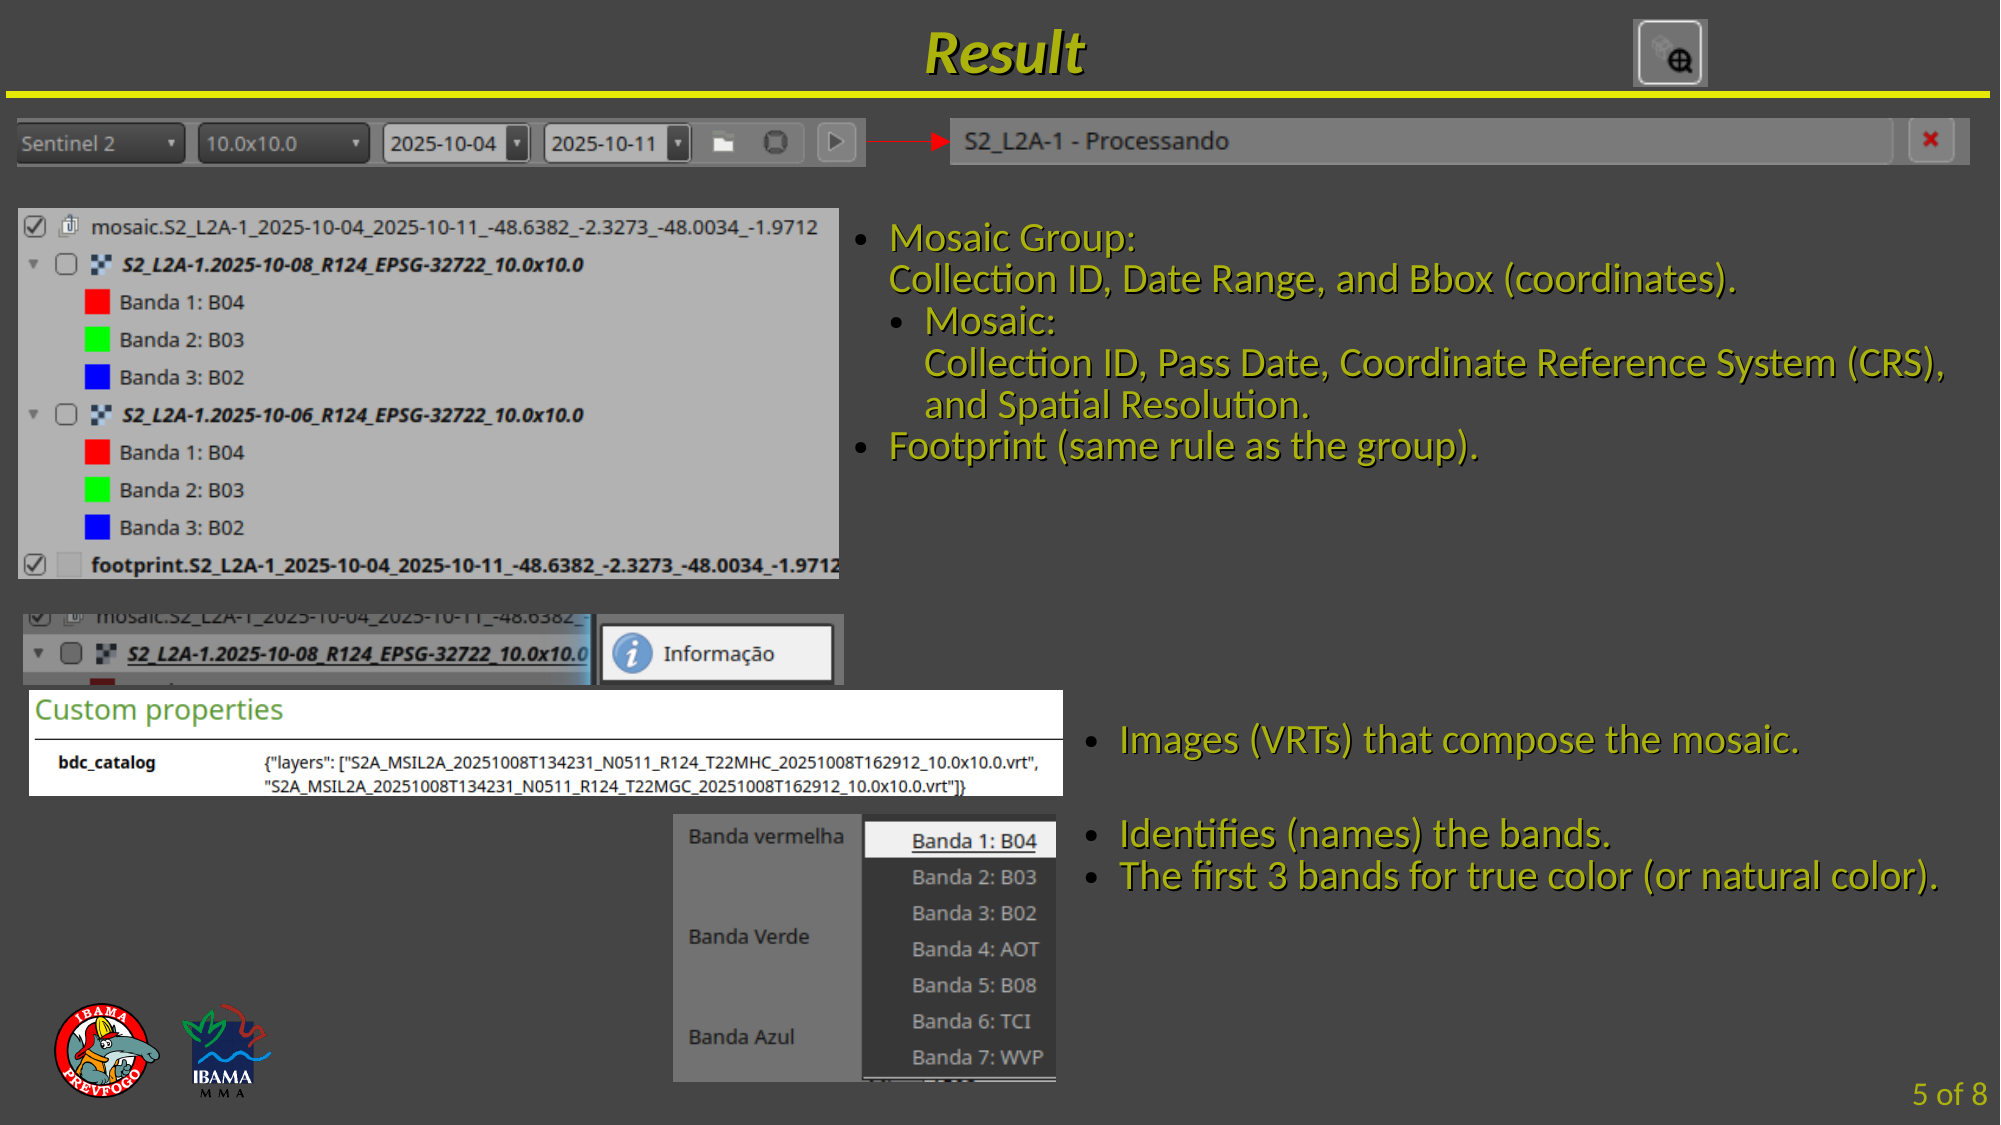

# Result
Mosaic Group:
Collection ID, Date Range, and Bbox (coordinates).
Mosaic:
Collection ID, Pass Date, Coordinate Reference System (CRS), and Spatial Resolution.
Footprint (same rule as the group).
Images (VRTs) that compose the mosaic.
Identifies (names) the bands.
The first 3 bands for true color (or natural color).
 of 8